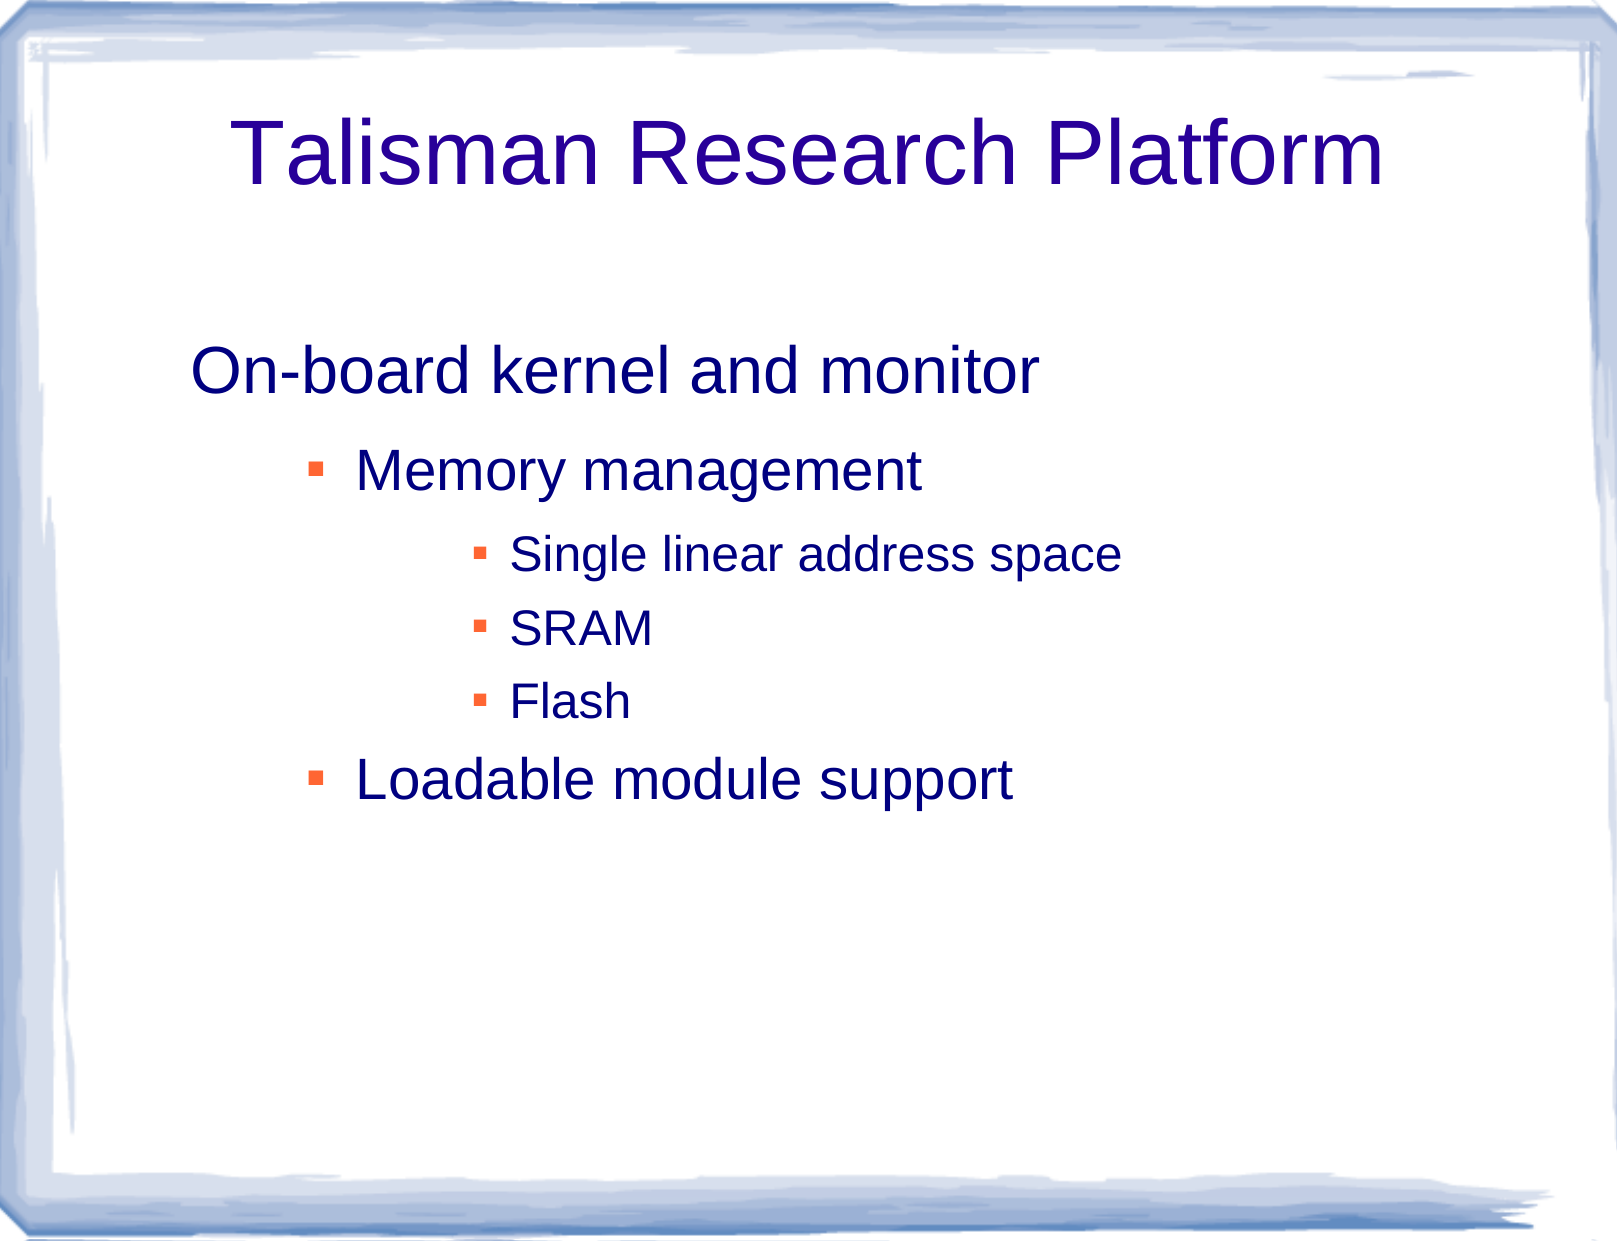

# Talisman Research Platform
On-board kernel and monitor
Memory management
Single linear address space
SRAM
Flash
Loadable module support